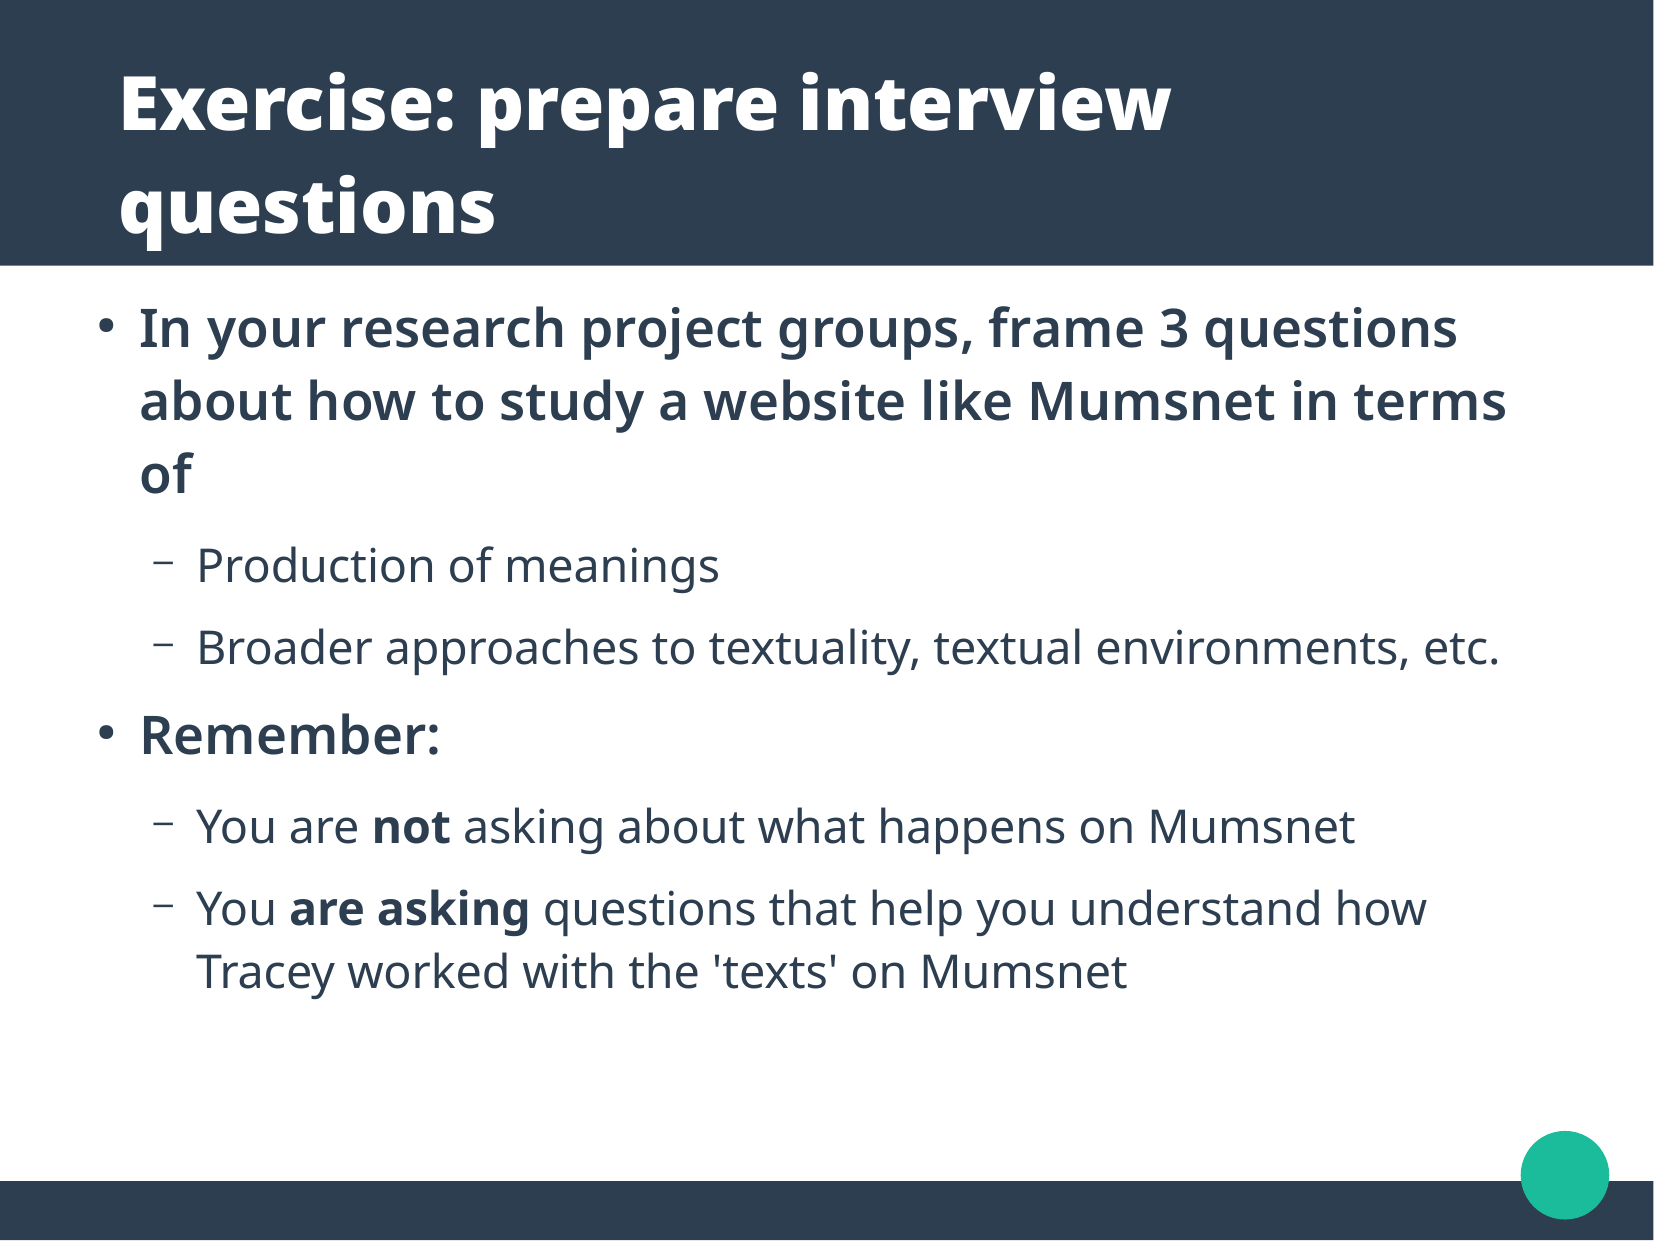

# Exercise: prepare interview questions
In your research project groups, frame 3 questions about how to study a website like Mumsnet in terms of
Production of meanings
Broader approaches to textuality, textual environments, etc.
Remember:
You are not asking about what happens on Mumsnet
You are asking questions that help you understand how Tracey worked with the 'texts' on Mumsnet